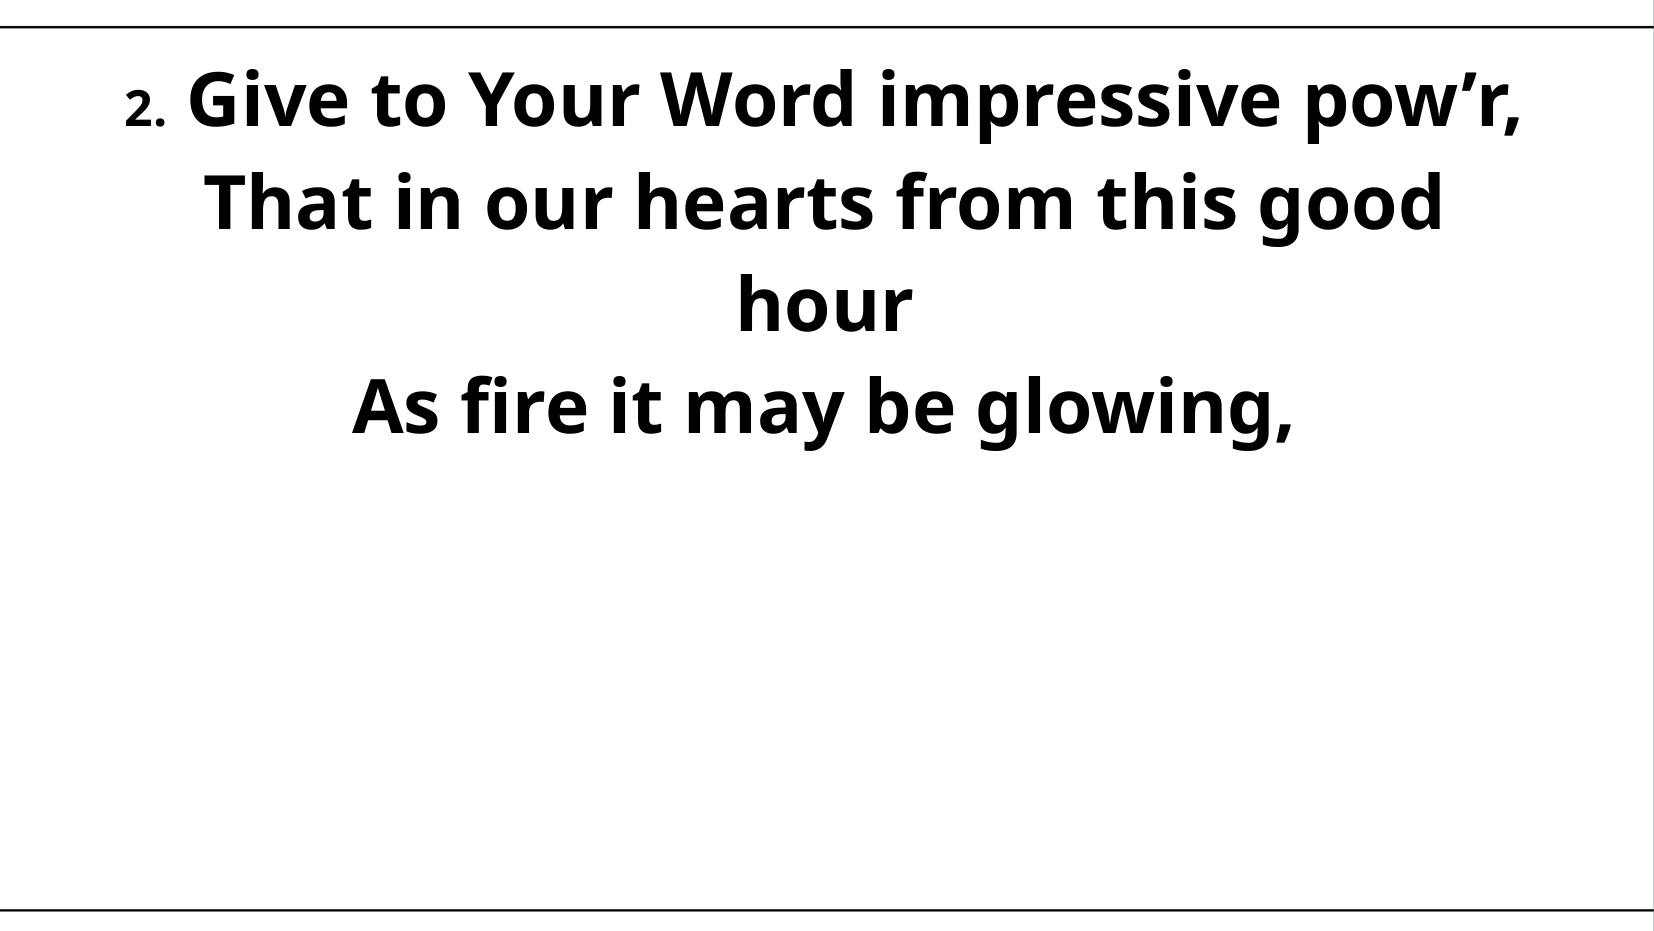

2. Give to Your Word impressive pow’r,
That in our hearts from this good hour
As fire it may be glowing,